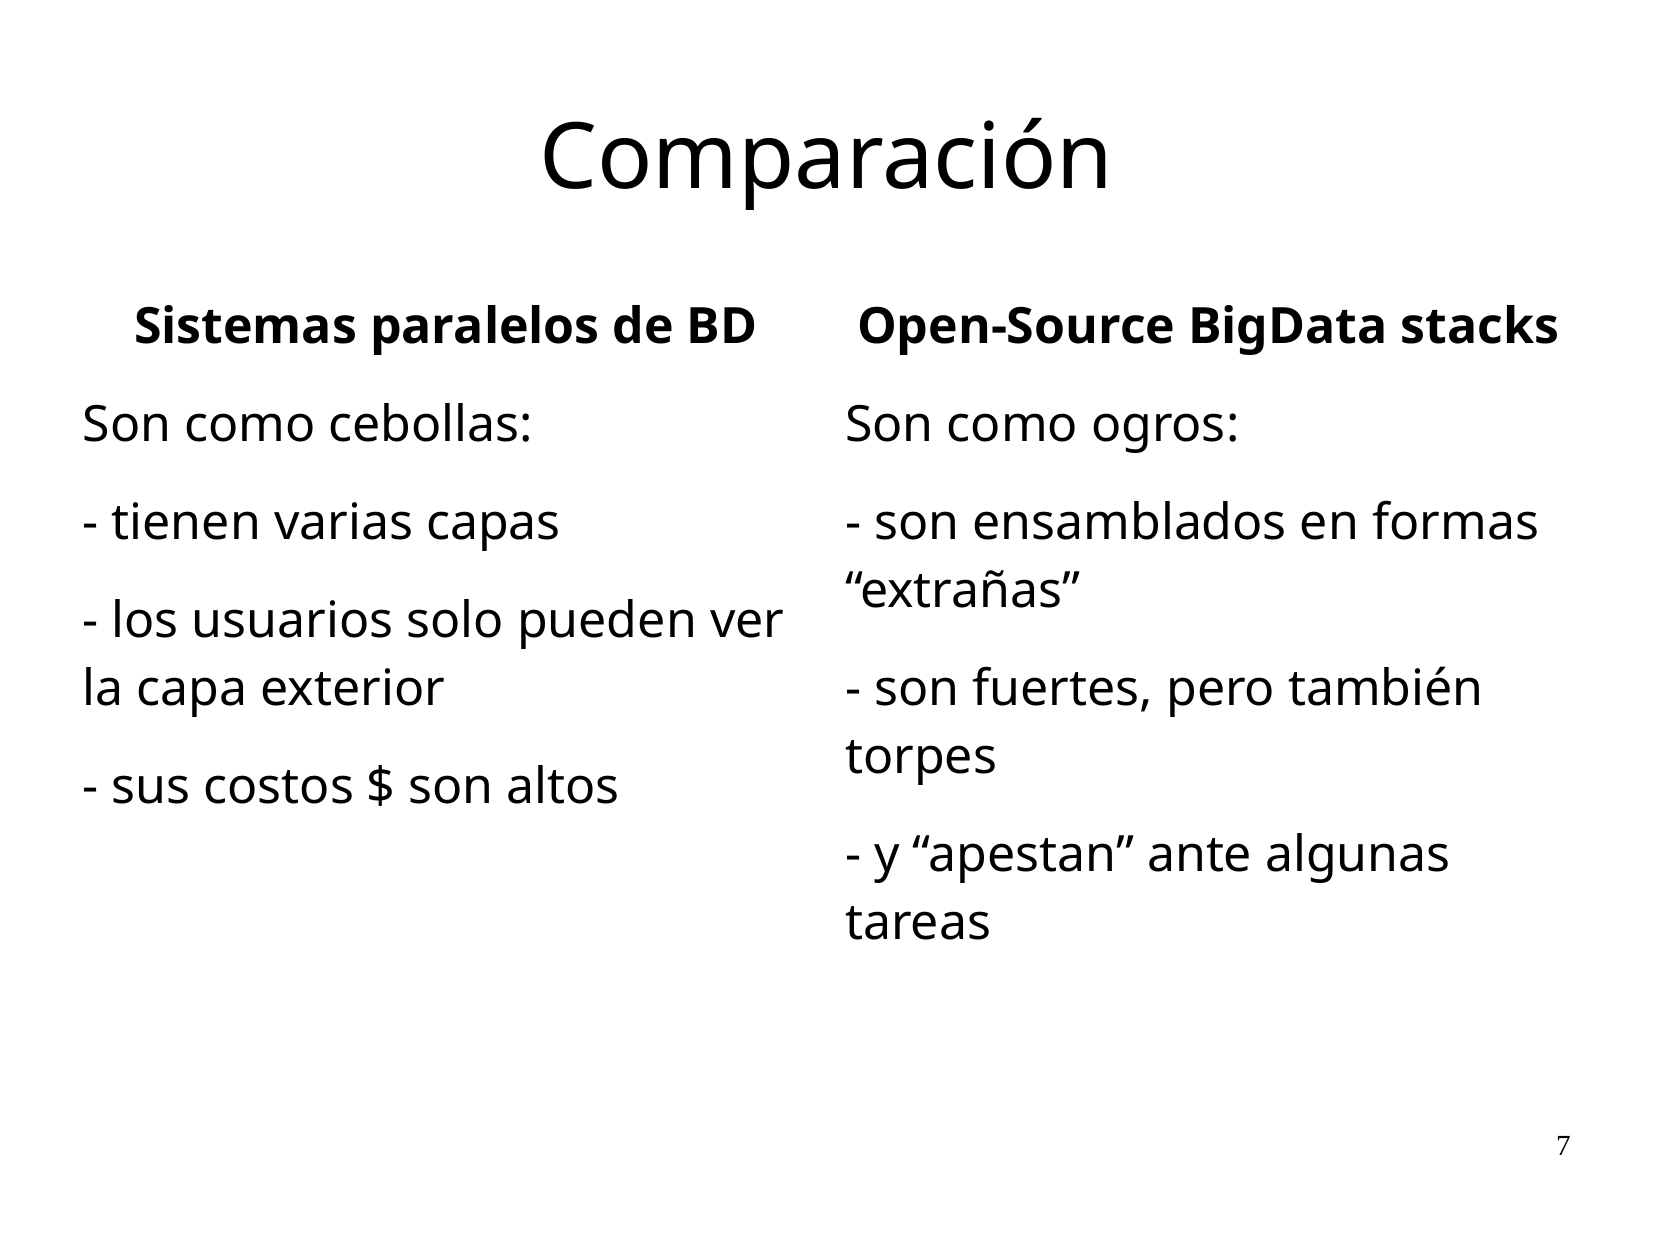

# Comparación
Sistemas paralelos de BD
Son como cebollas:
- tienen varias capas
- los usuarios solo pueden ver la capa exterior
- sus costos $ son altos
Open-Source BigData stacks
Son como ogros:
- son ensamblados en formas “extrañas”
- son fuertes, pero también torpes
- y “apestan” ante algunas tareas
7